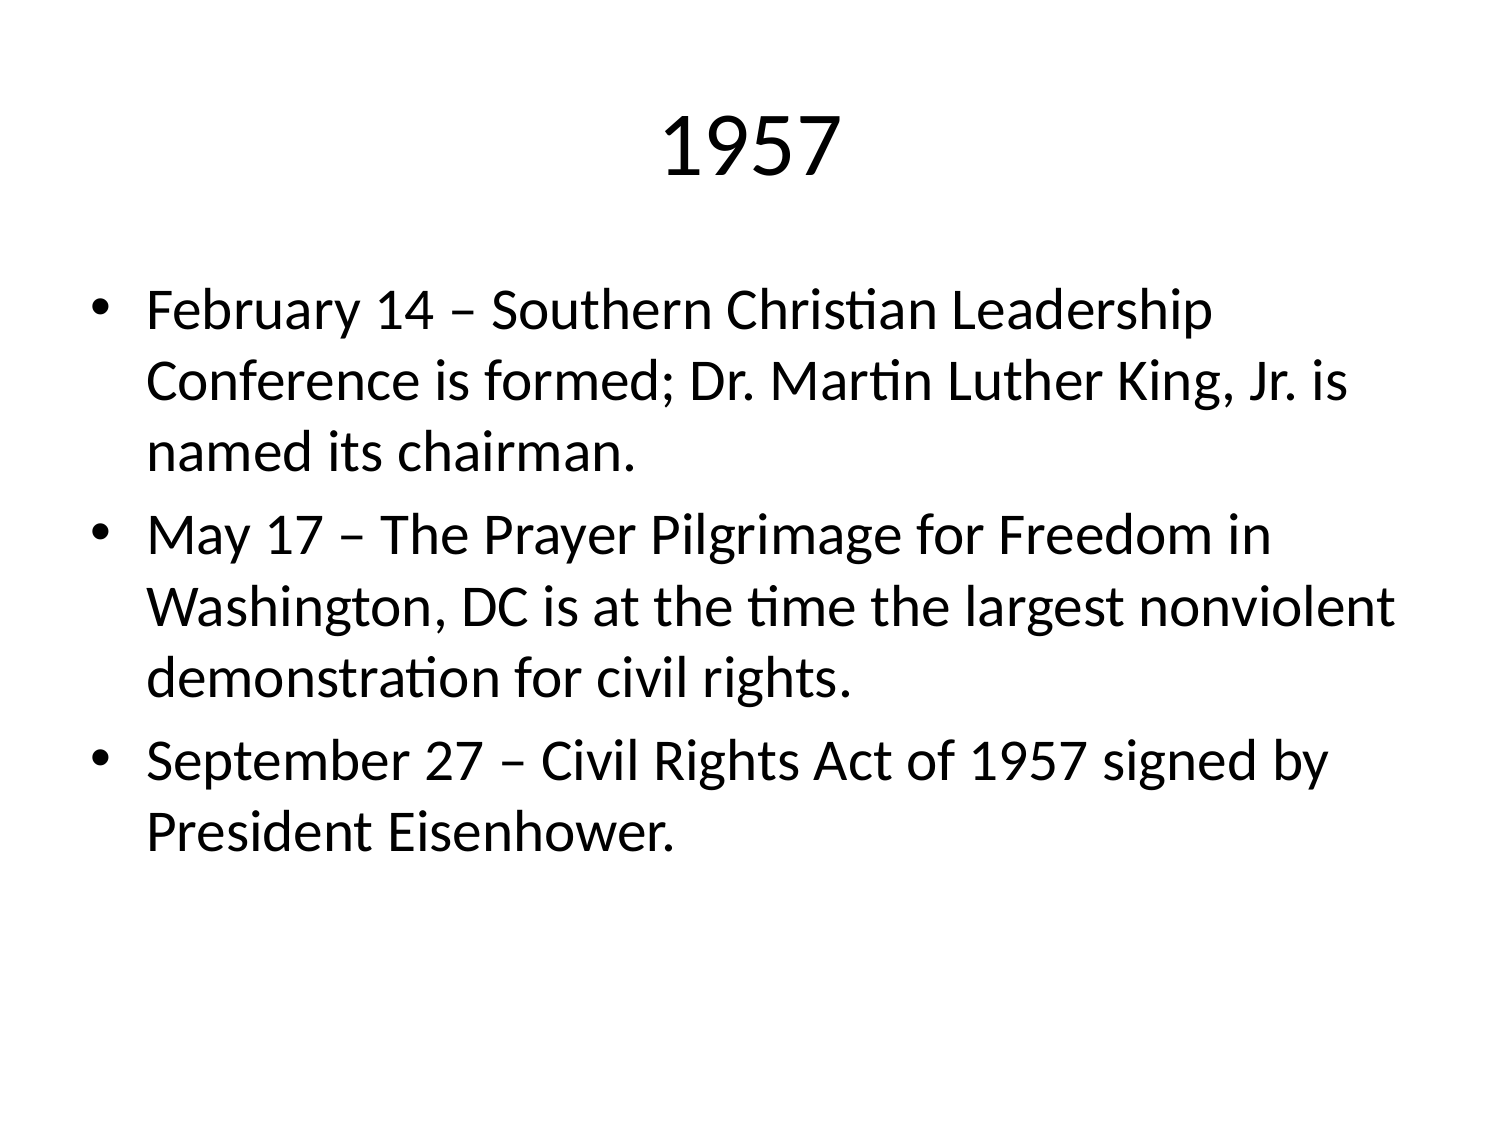

# 1957
February 14 – Southern Christian Leadership Conference is formed; Dr. Martin Luther King, Jr. is named its chairman.
May 17 – The Prayer Pilgrimage for Freedom in Washington, DC is at the time the largest nonviolent demonstration for civil rights.
September 27 – Civil Rights Act of 1957 signed by President Eisenhower.